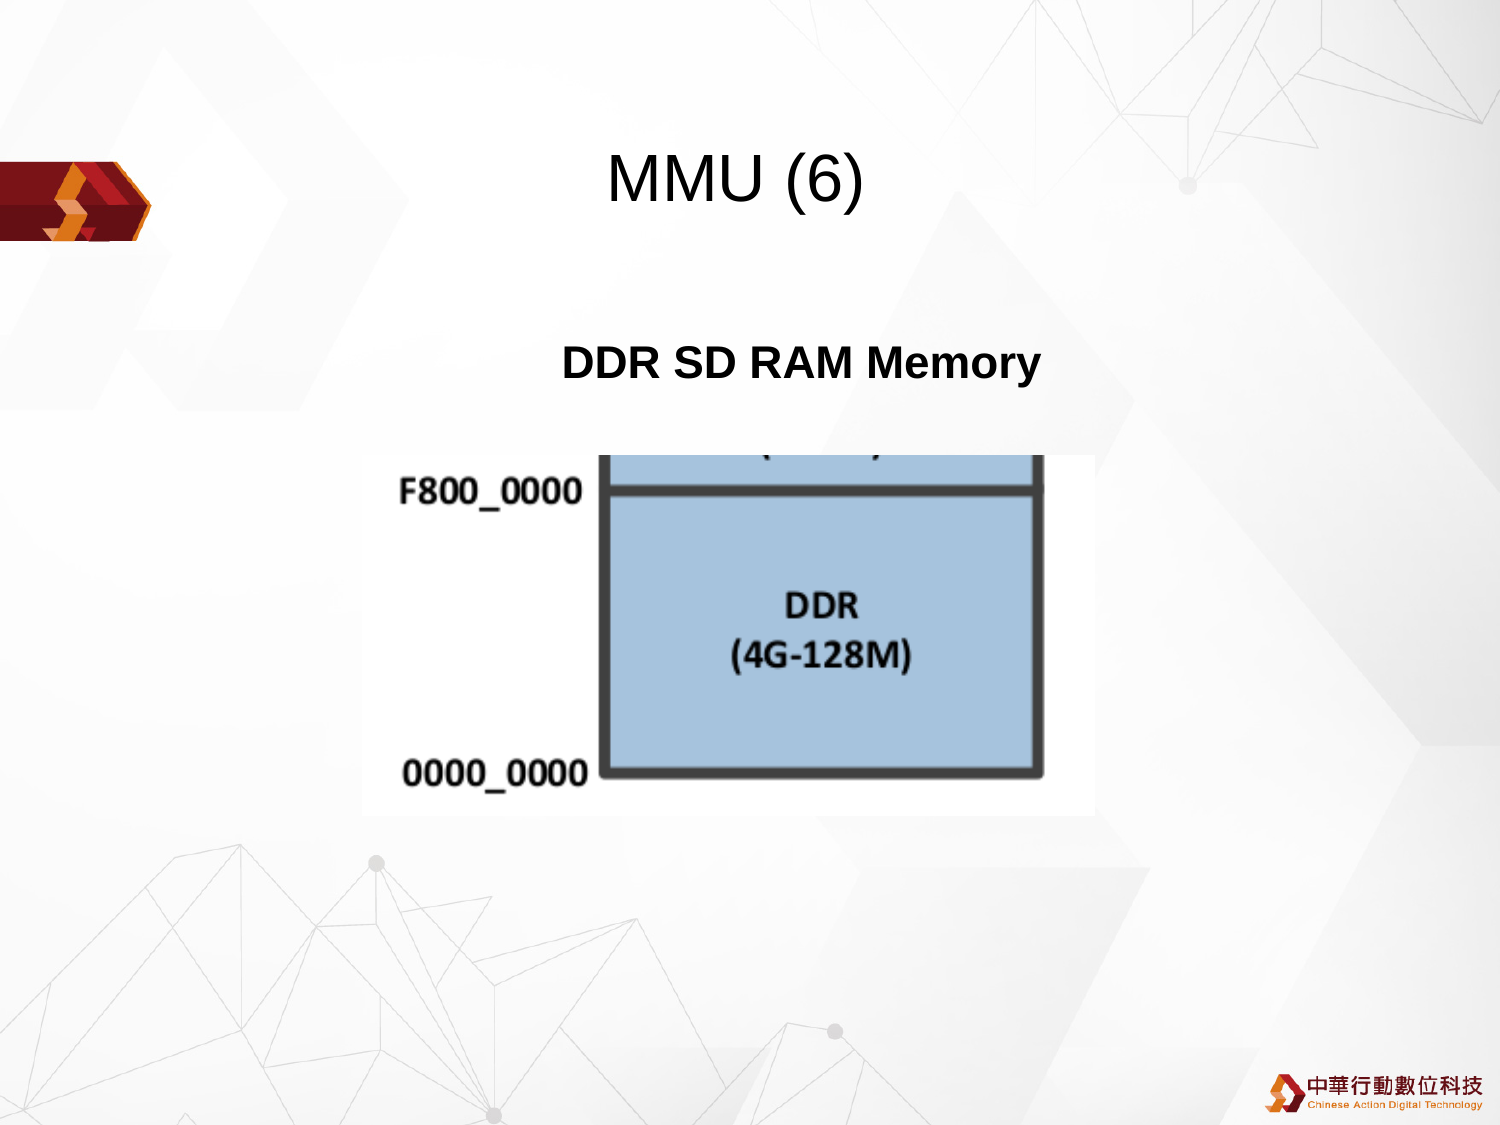

# MMU (6)
DDR SD RAM Memory